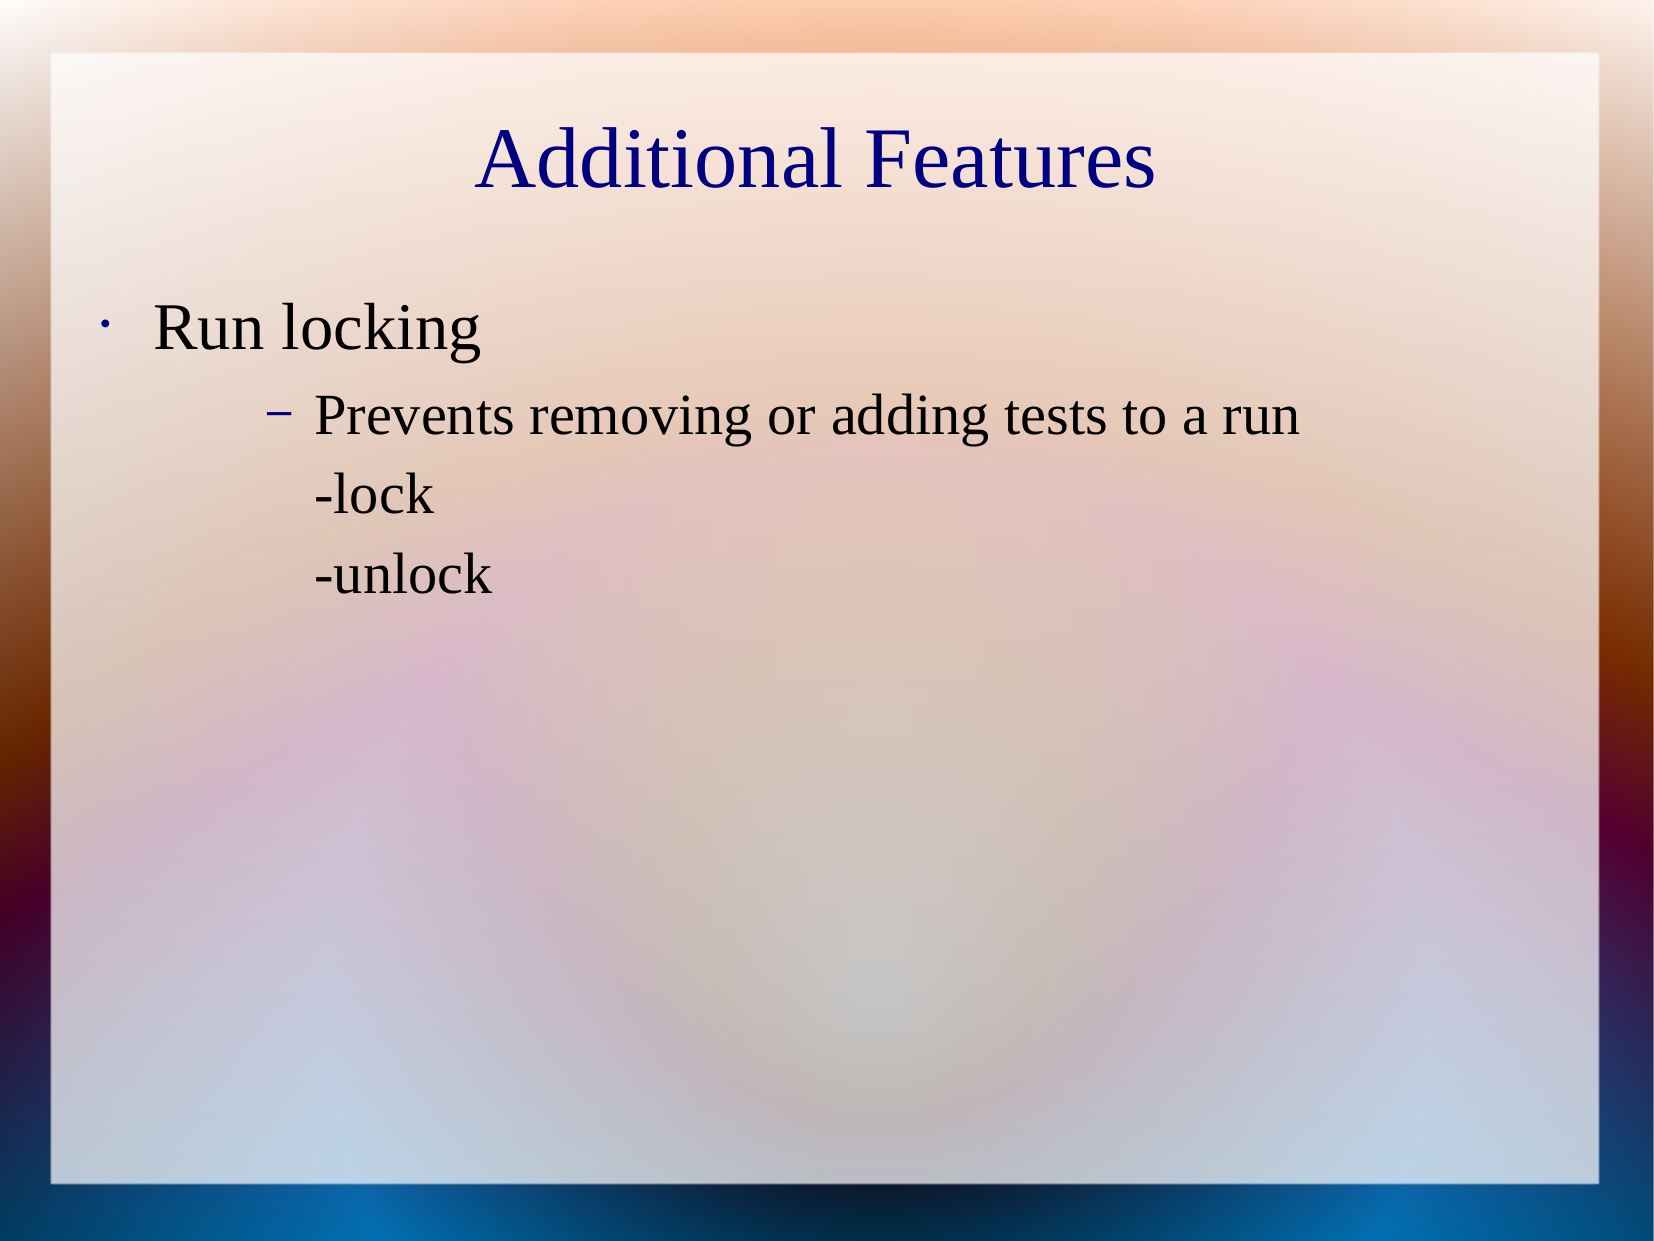

# Additional Features
Run locking
Prevents removing or adding tests to a run
-lock
-unlock